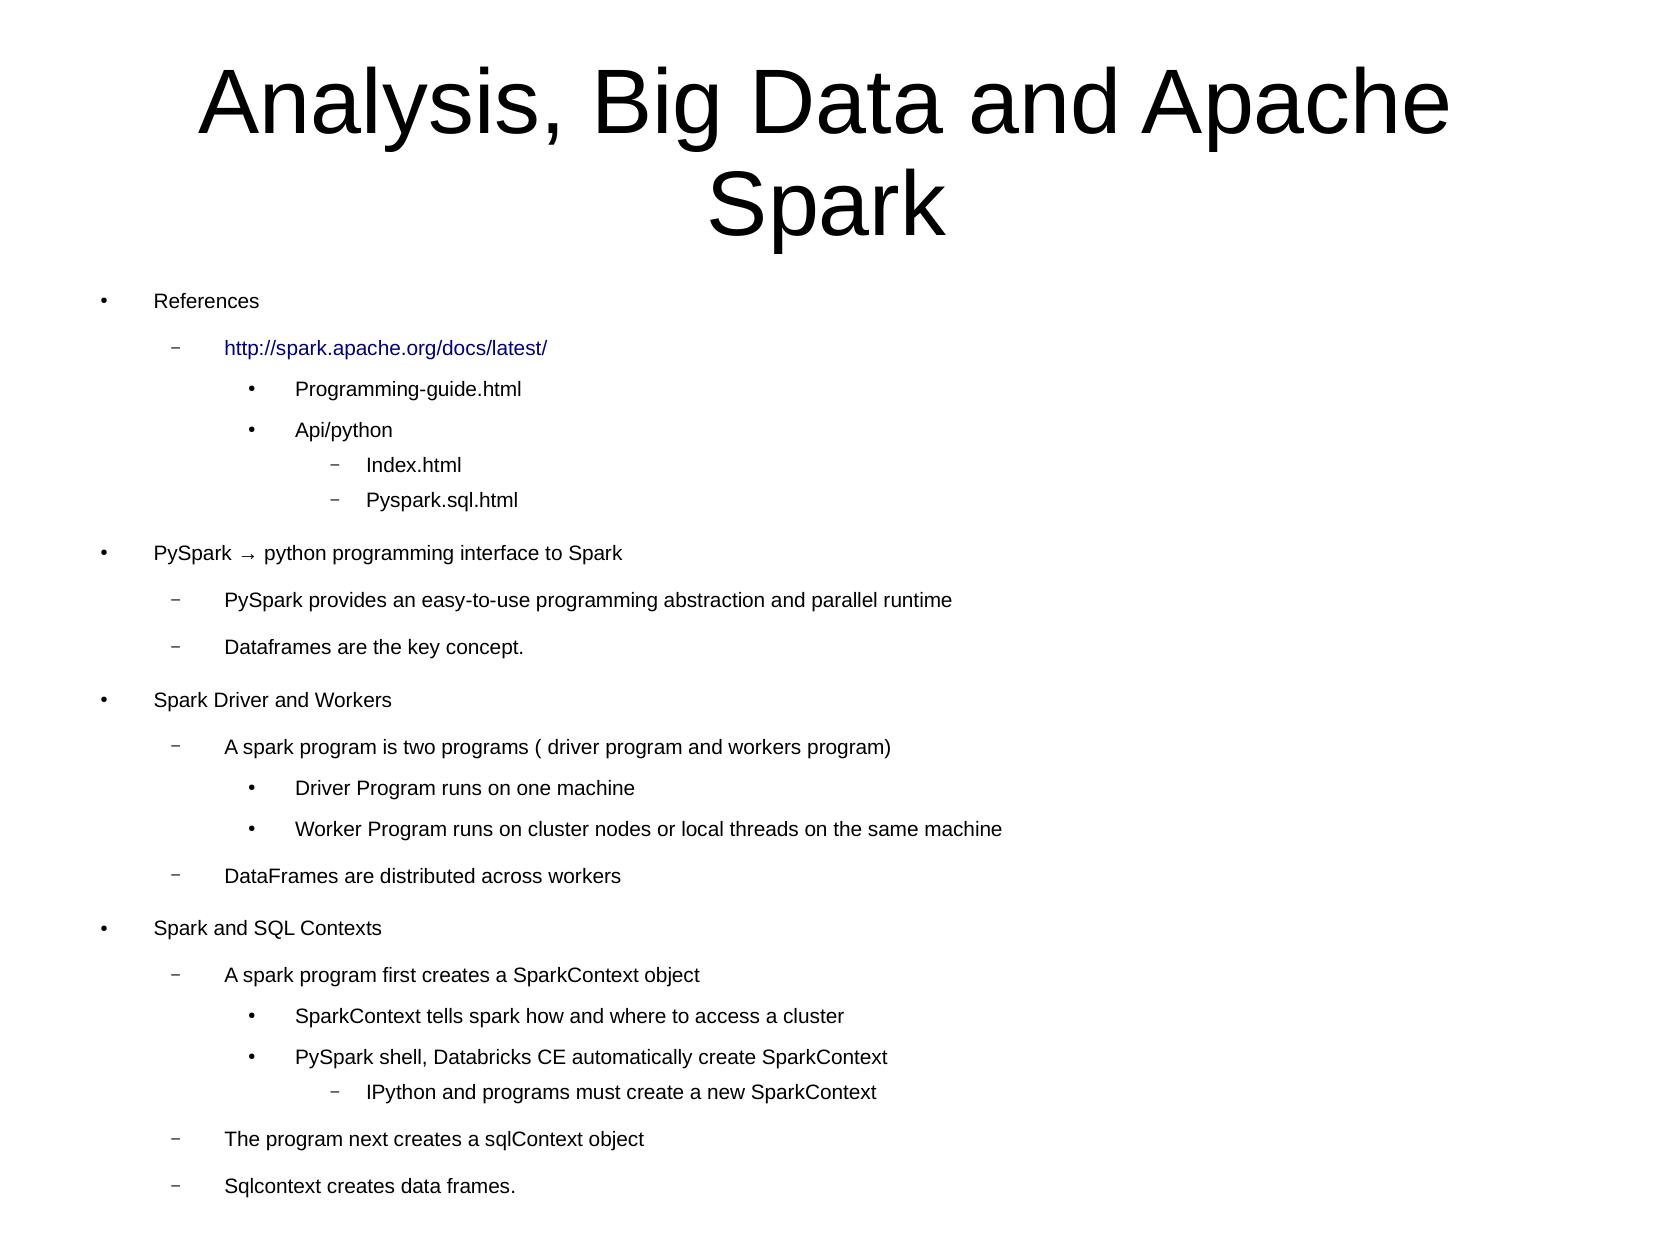

# Analysis, Big Data and Apache Spark
References
http://spark.apache.org/docs/latest/
Programming-guide.html
Api/python
Index.html
Pyspark.sql.html
PySpark → python programming interface to Spark
PySpark provides an easy-to-use programming abstraction and parallel runtime
Dataframes are the key concept.
Spark Driver and Workers
A spark program is two programs ( driver program and workers program)
Driver Program runs on one machine
Worker Program runs on cluster nodes or local threads on the same machine
DataFrames are distributed across workers
Spark and SQL Contexts
A spark program first creates a SparkContext object
SparkContext tells spark how and where to access a cluster
PySpark shell, Databricks CE automatically create SparkContext
IPython and programs must create a new SparkContext
The program next creates a sqlContext object
Sqlcontext creates data frames.